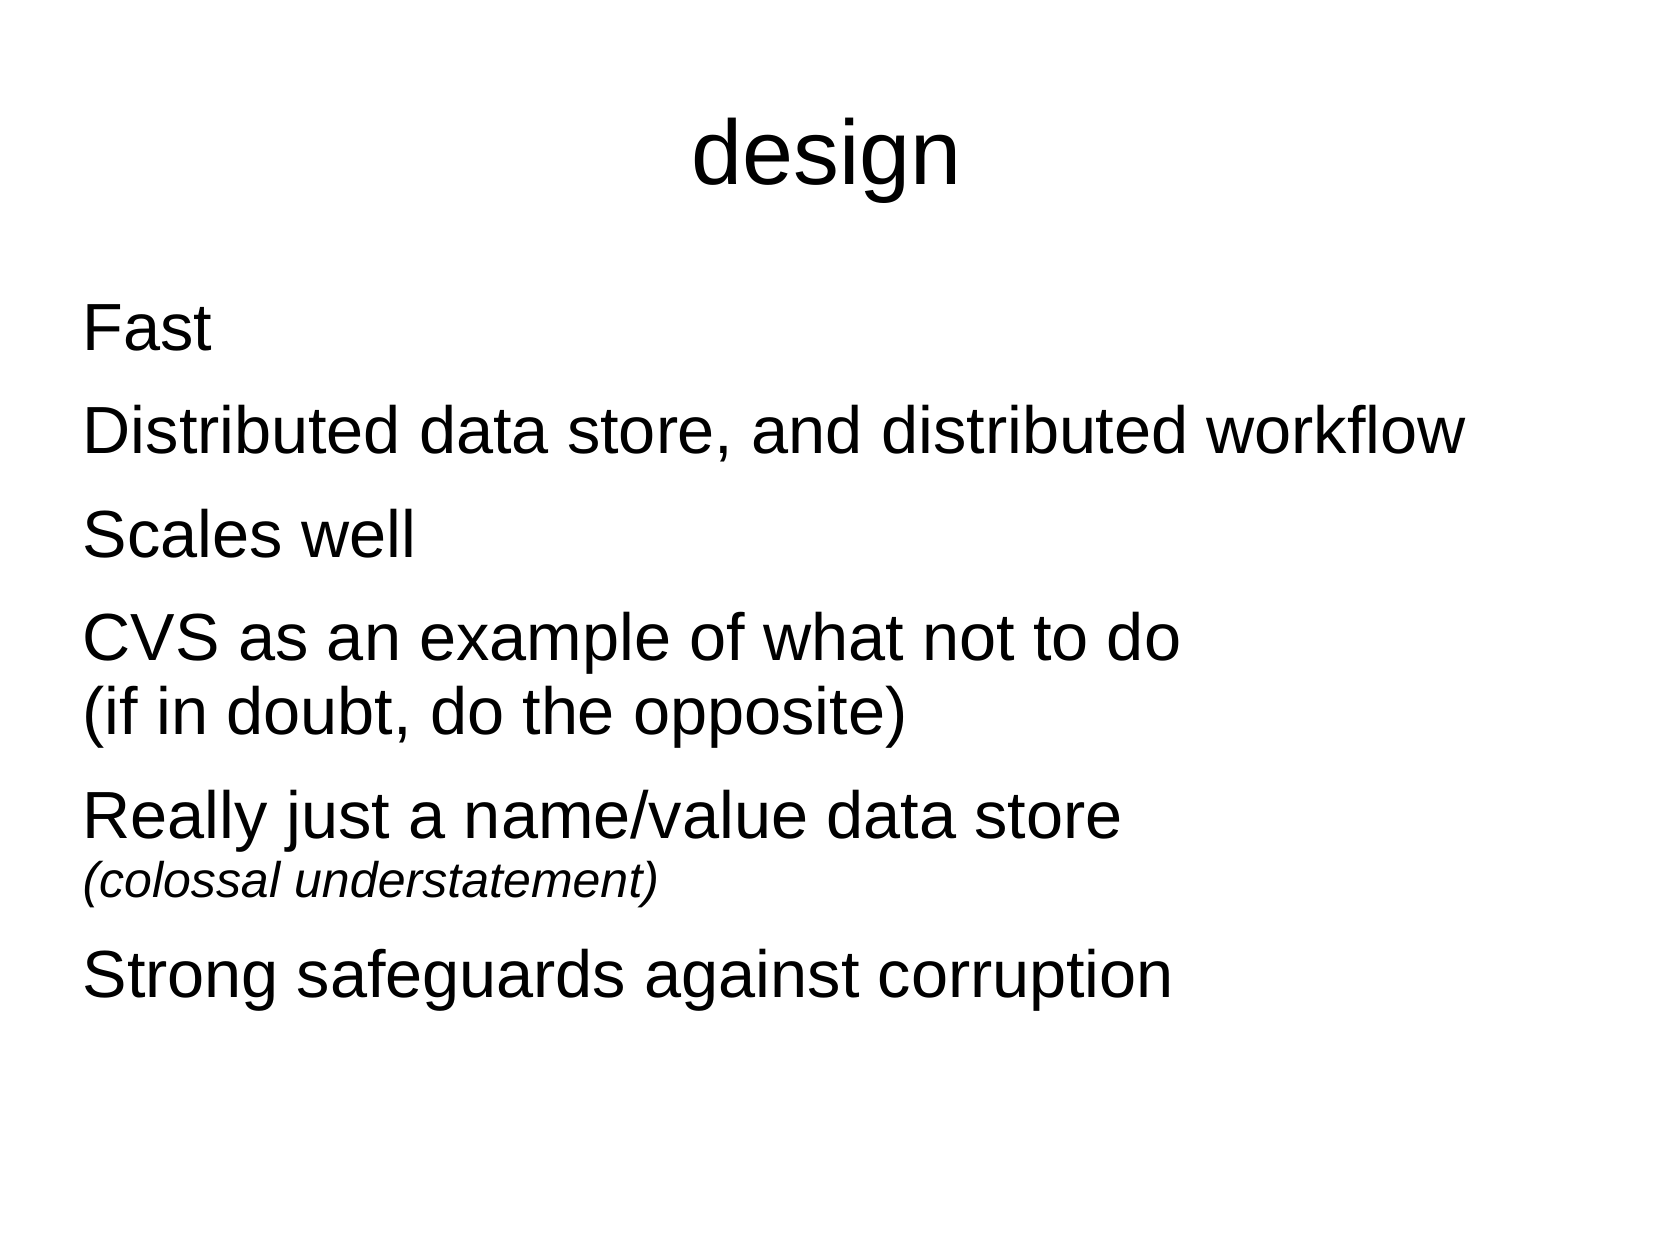

# design
Fast
Distributed data store, and distributed workflow
Scales well
CVS as an example of what not to do
(if in doubt, do the opposite)
Really just a name/value data store
(colossal understatement)
Strong safeguards against corruption